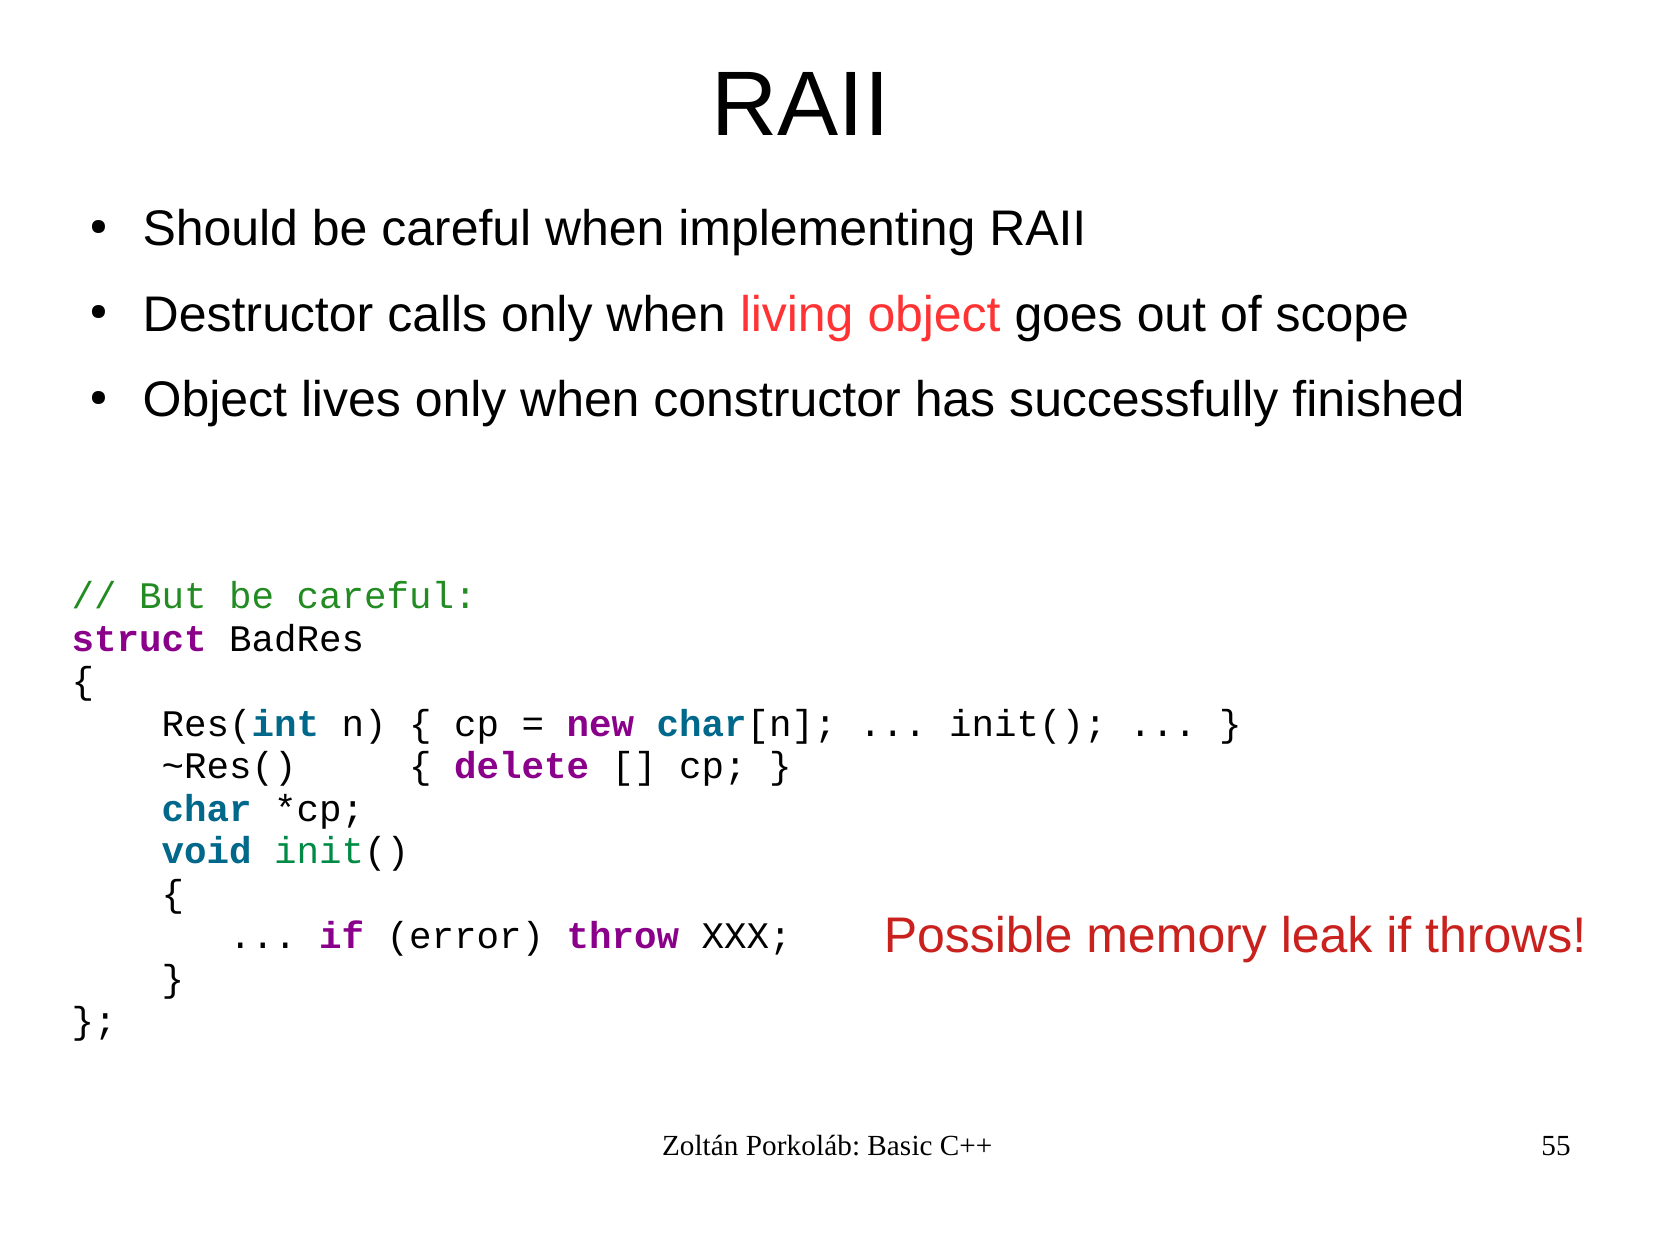

# RAII
Should be careful when implementing RAII
Destructor calls only when living object goes out of scope
Object lives only when constructor has successfully finished
// But be careful:
struct BadRes
{
 Res(int n) { cp = new char[n]; ... init(); ... }
 ~Res() { delete [] cp; }
 char *cp;
 void init()
 {
 ... if (error) throw XXX;
 }
};
Possible memory leak if throws!
Zoltán Porkoláb: Basic C++
55